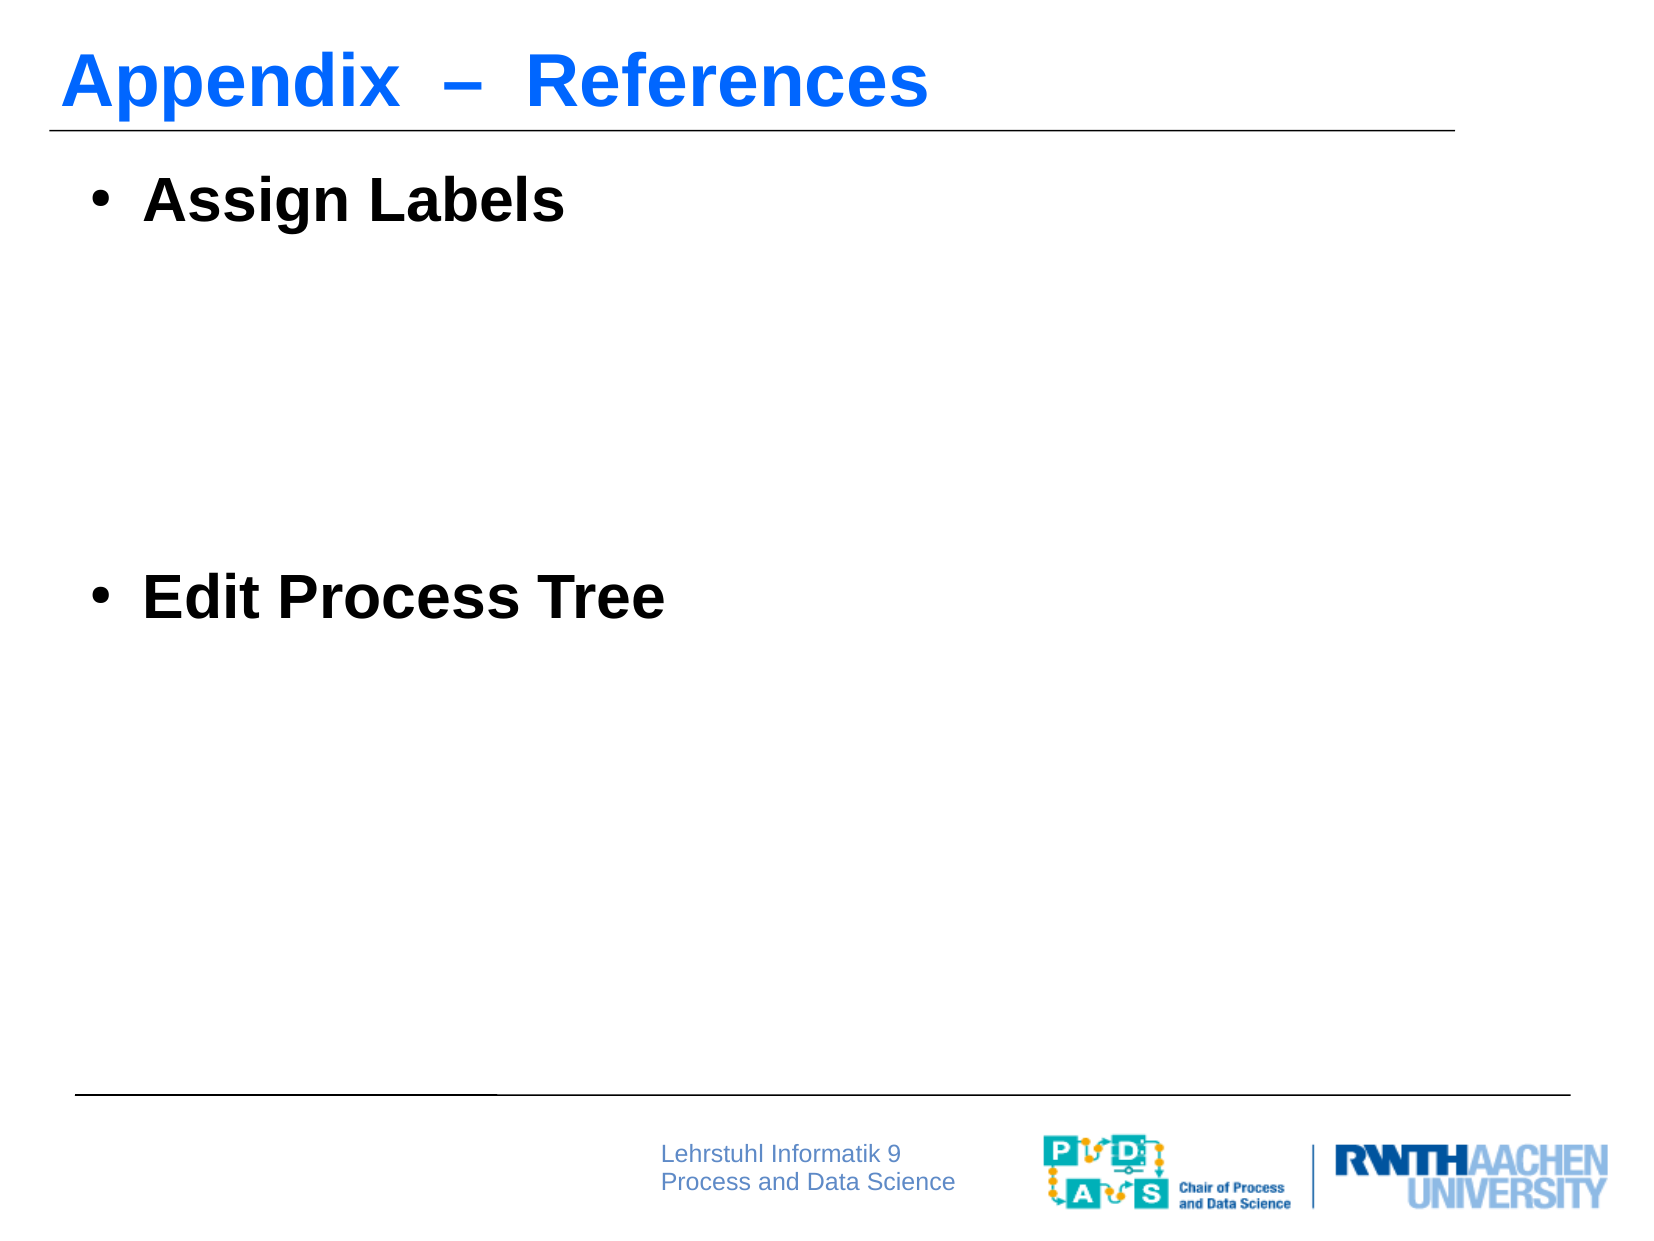

# Appendix – References
Assign Labels
Edit Process Tree